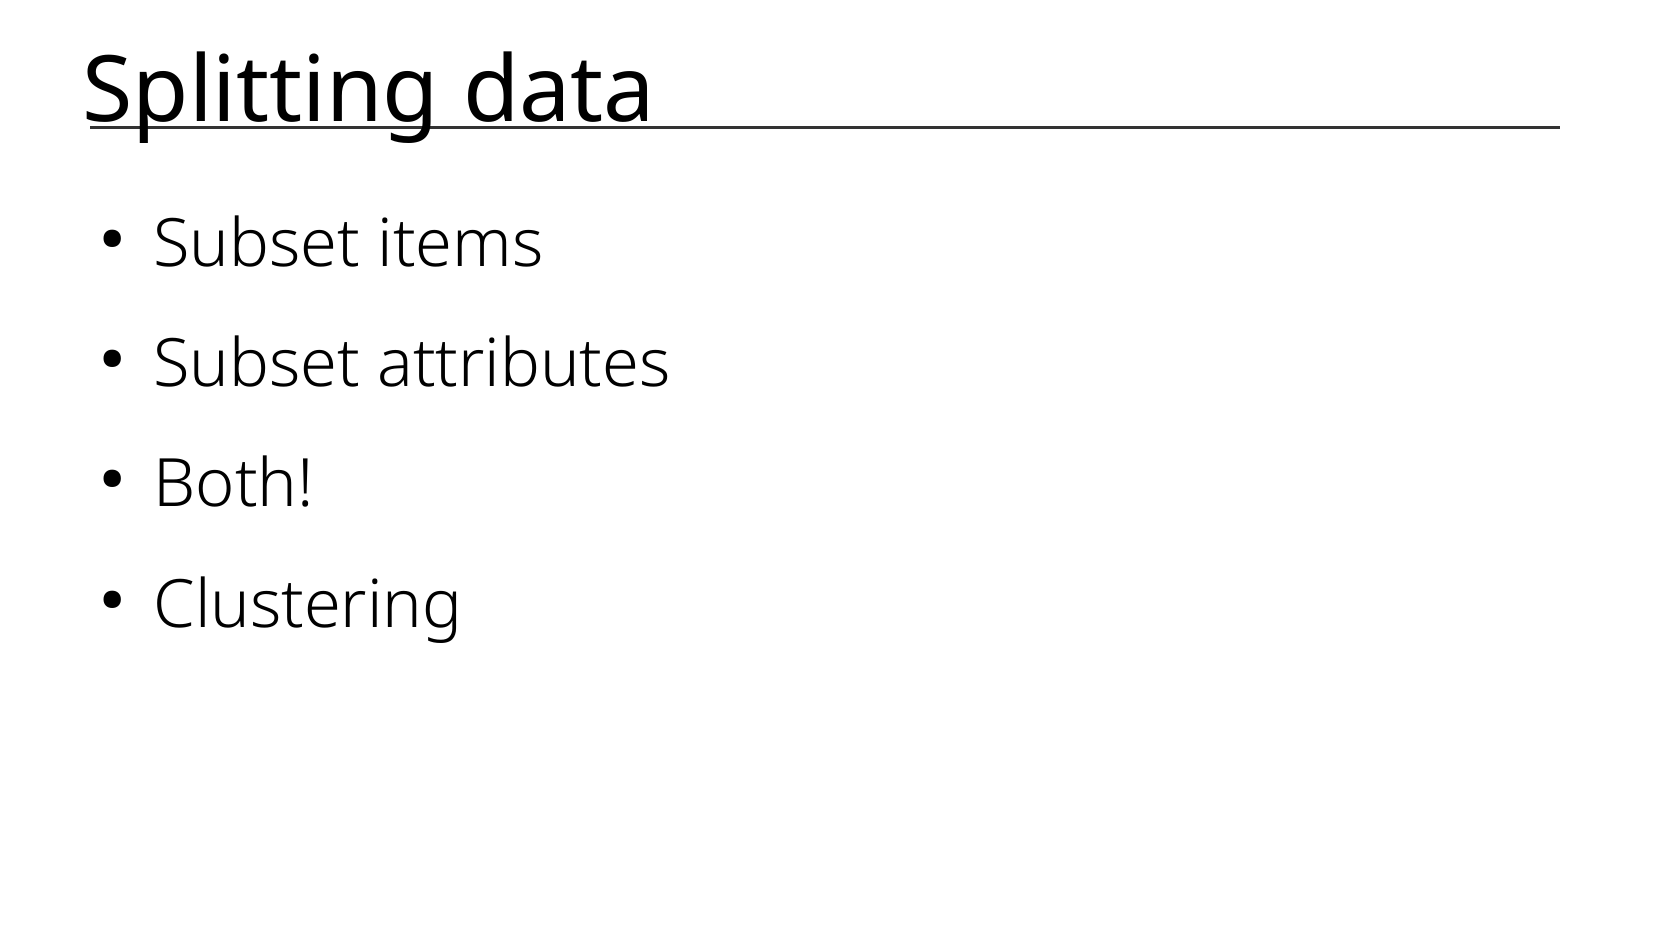

# Splitting data
Subset items
Subset attributes
Both!
Clustering